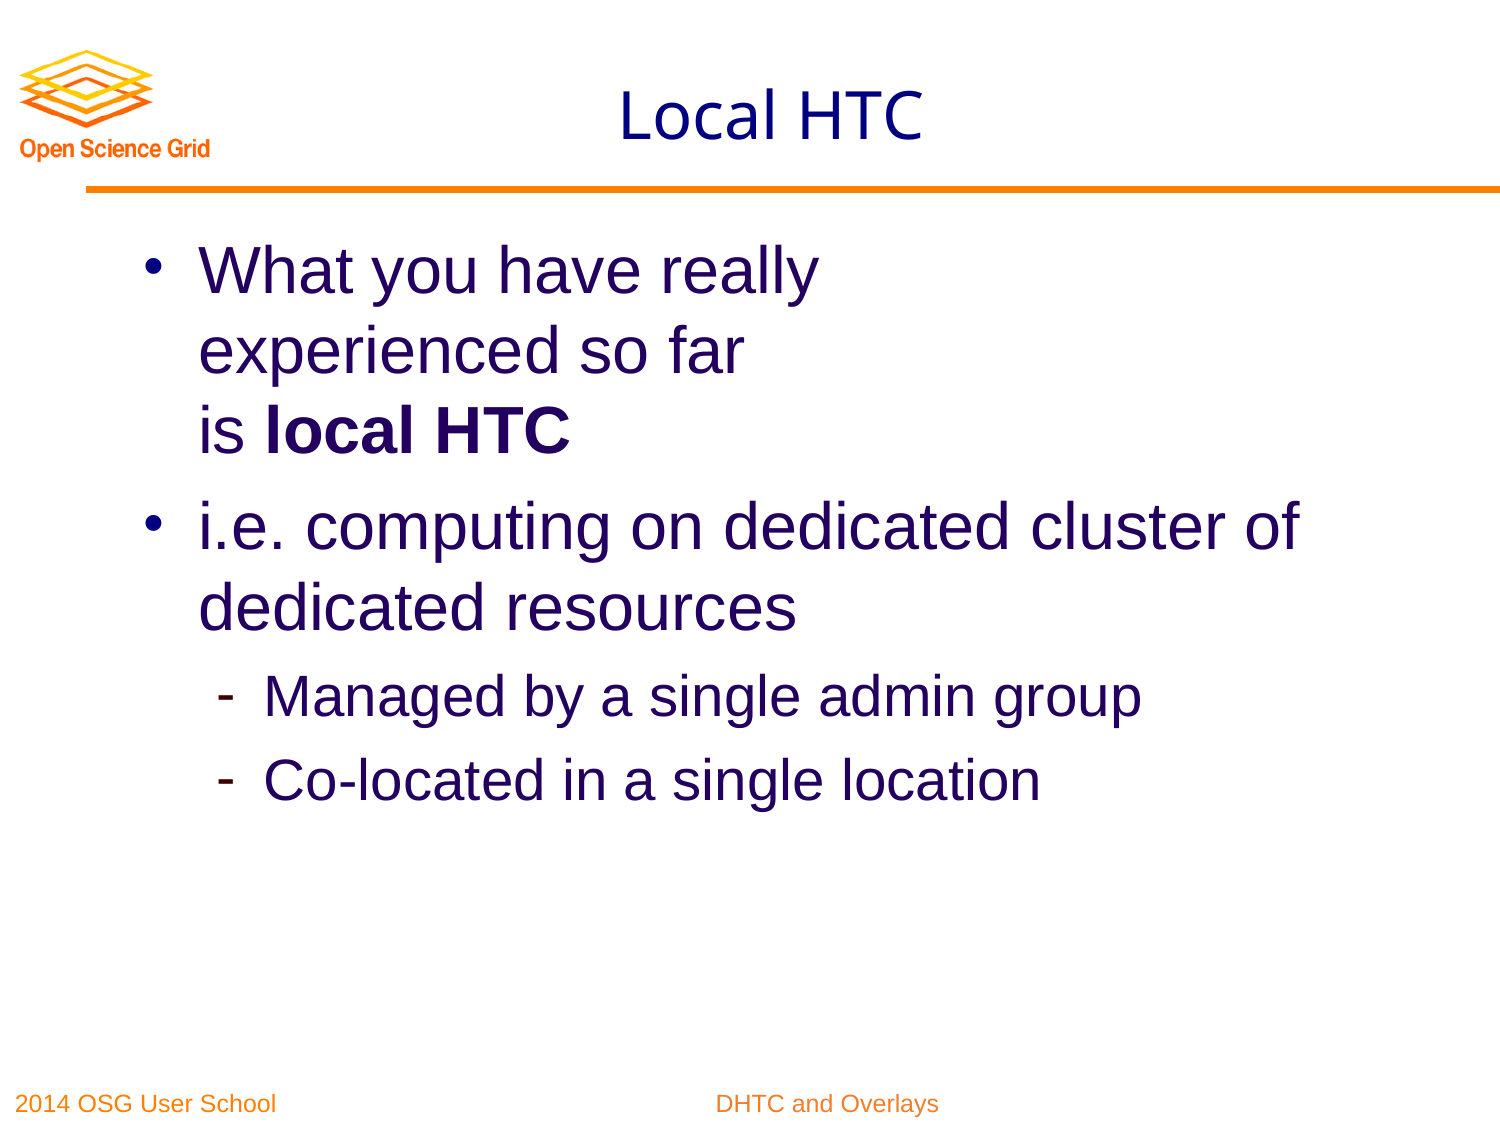

# Local HTC
What you have really
experienced so far
is local HTC
i.e. computing on dedicated cluster of dedicated resources
Managed by a single admin group
Co-located in a single location